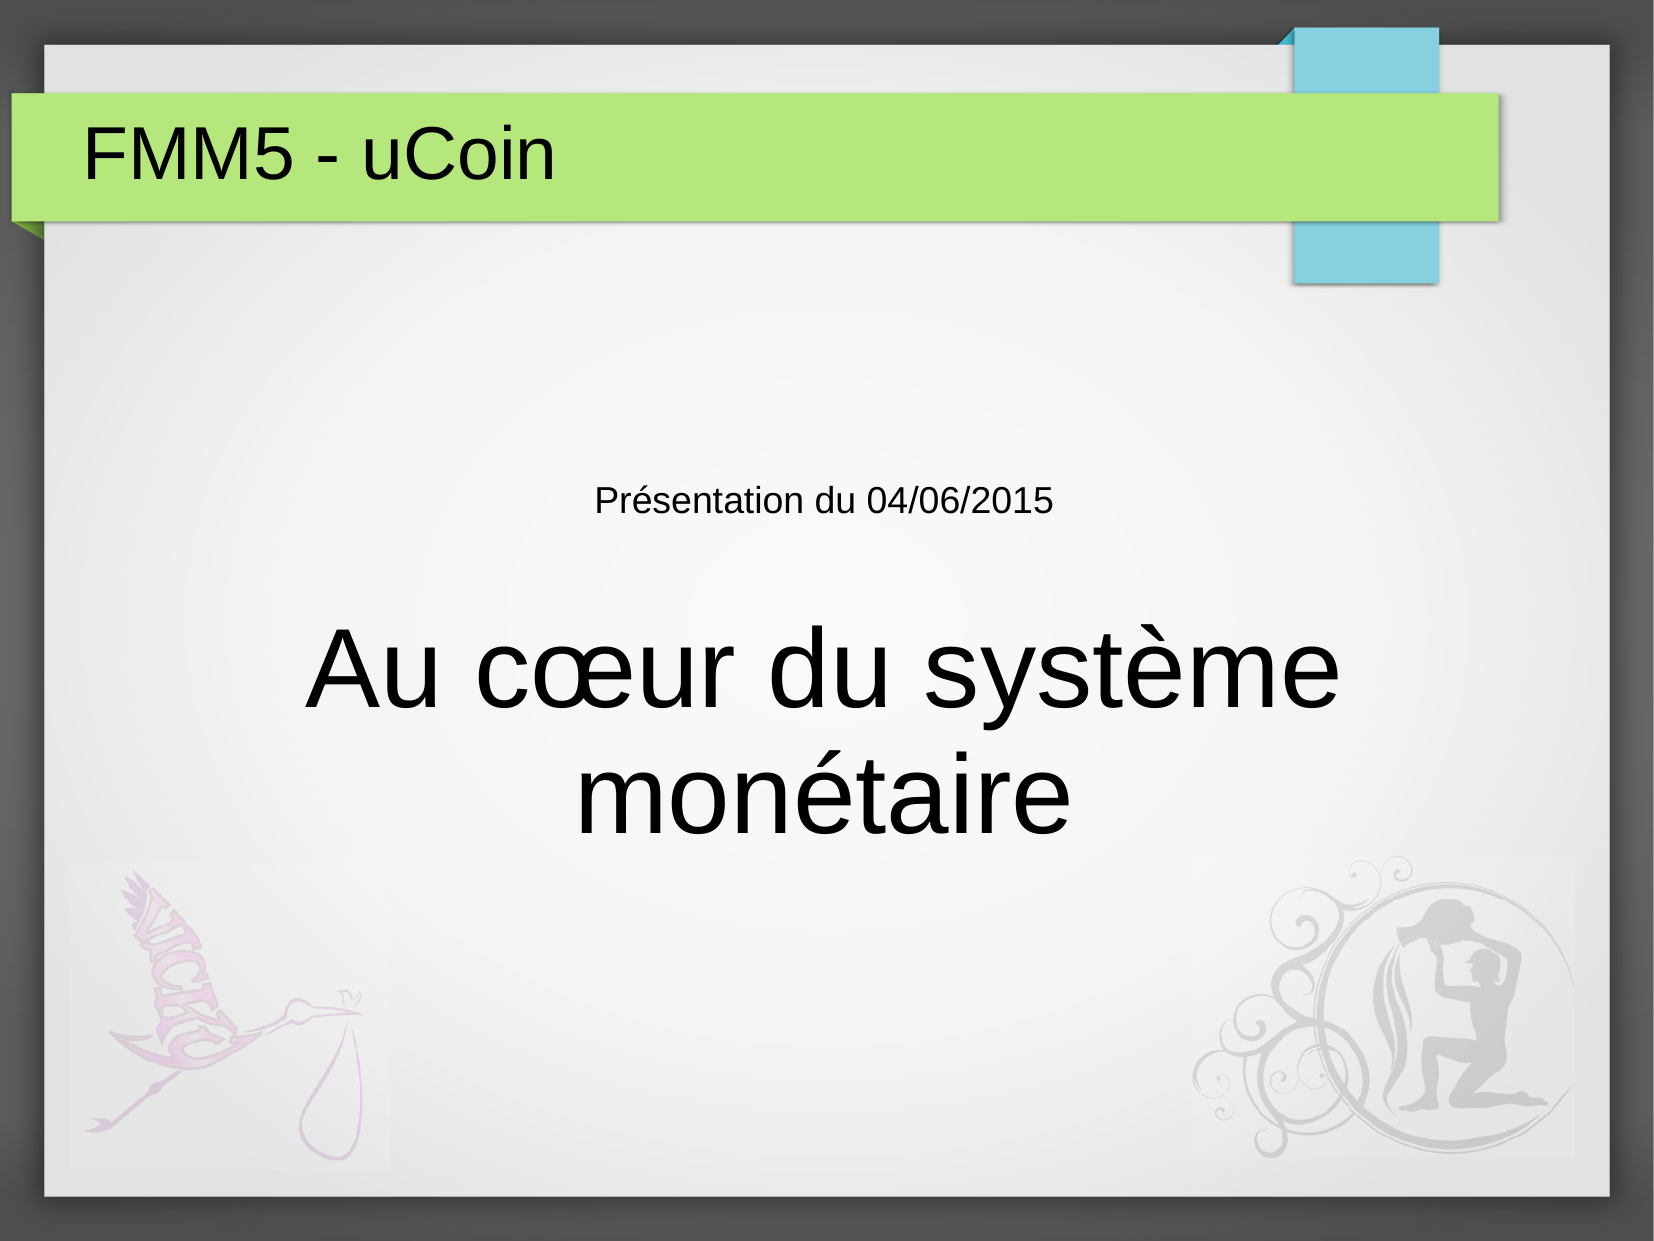

# FMM5 - uCoin
Présentation du 04/06/2015
Au cœur du système monétaire